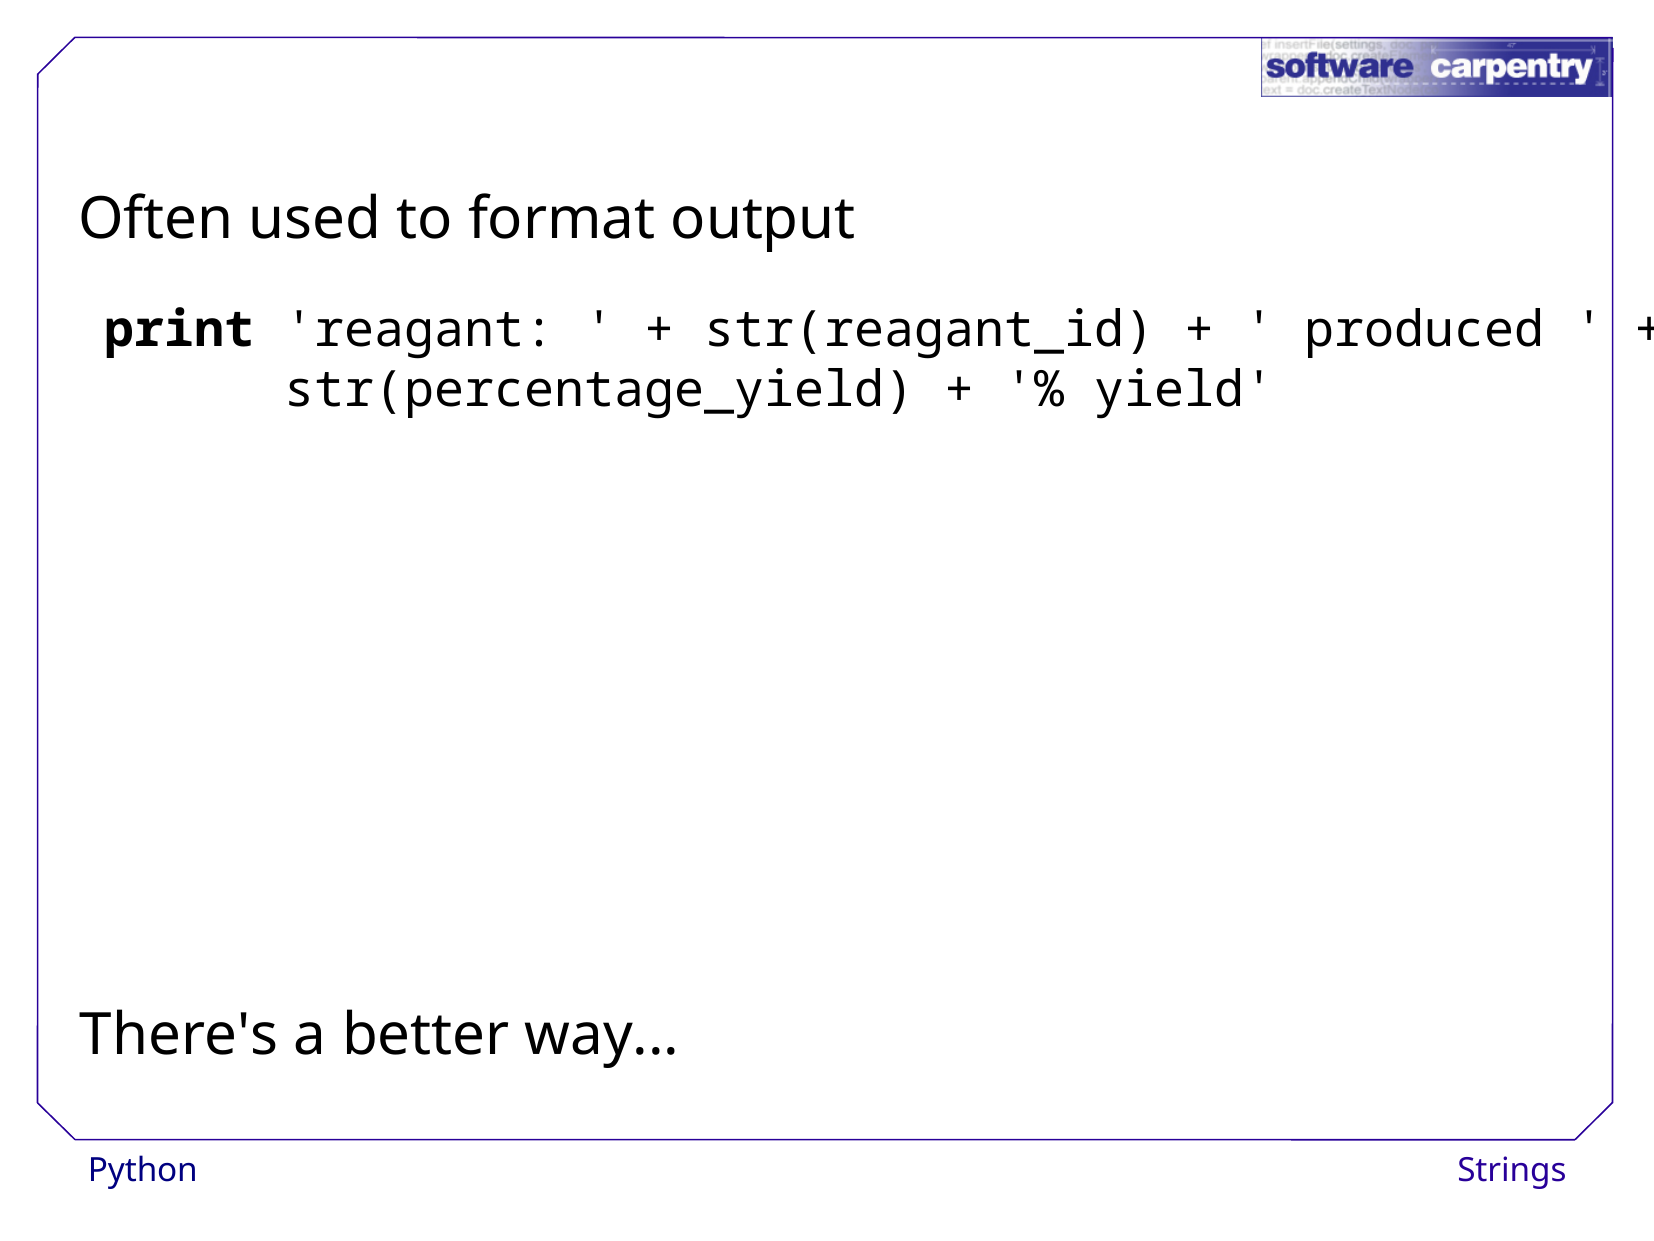

Often used to format output
print 'reagant: ' + str(reagant_id) + ' produced ' + \
 str(percentage_yield) + '% yield'
There's a better way...